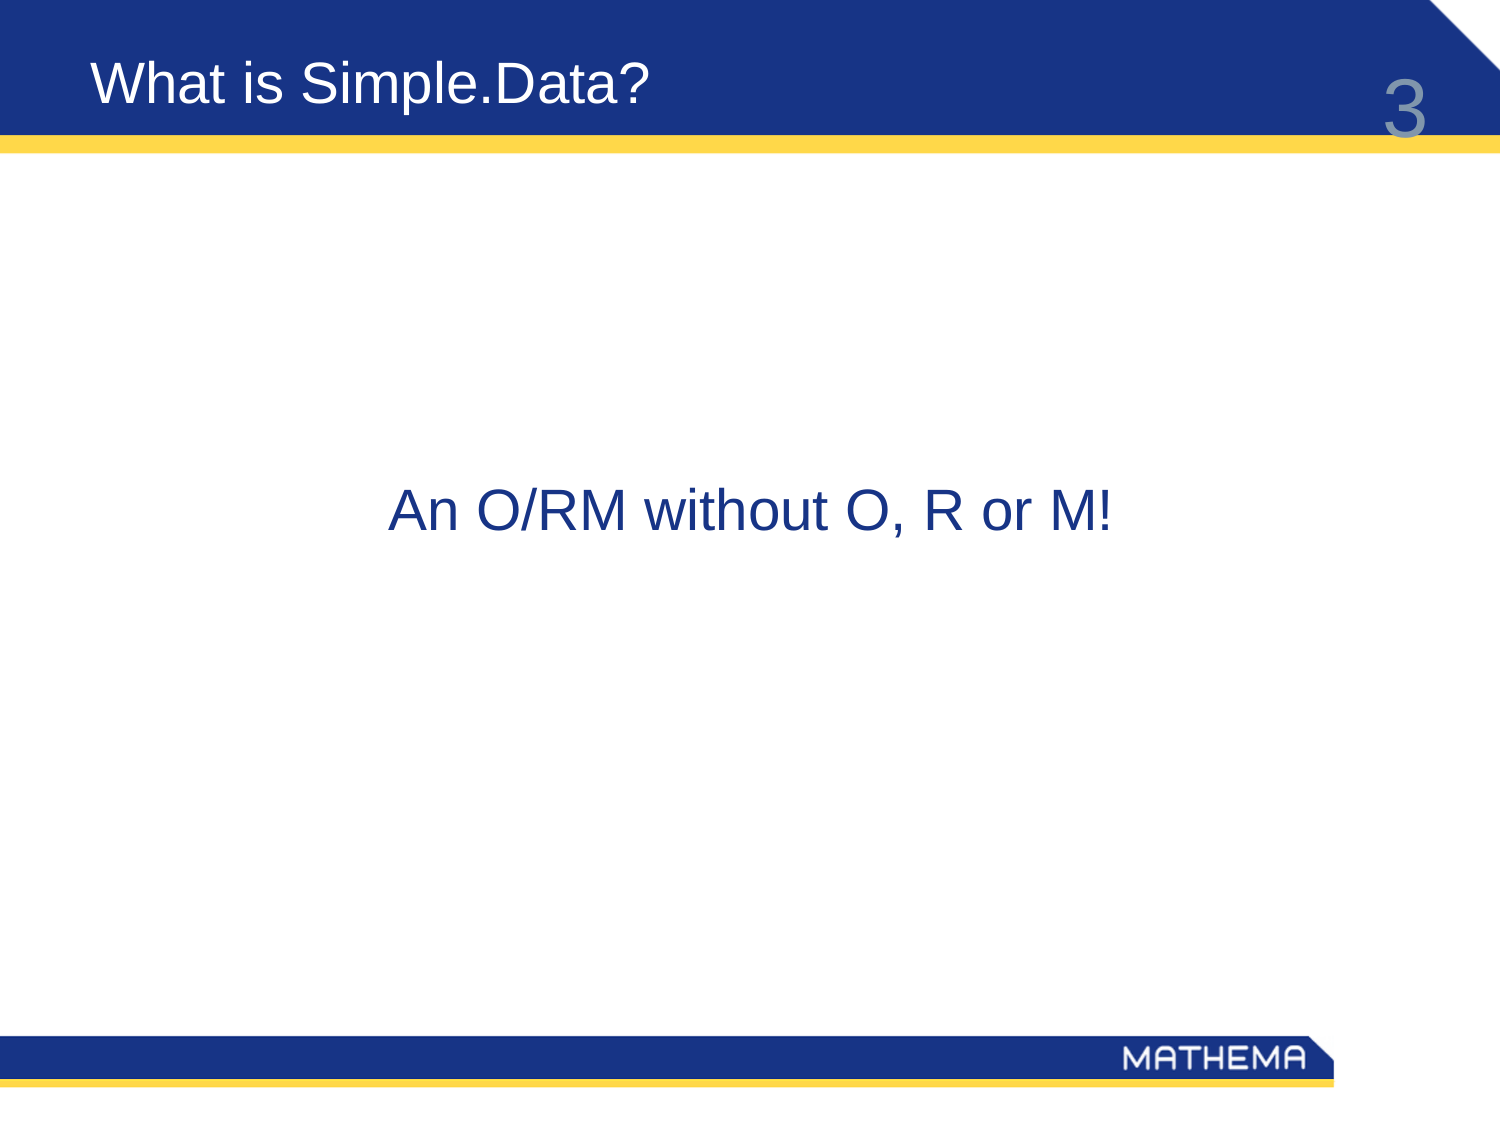

# What is Simple.Data?
3
An O/RM without O, R or M!